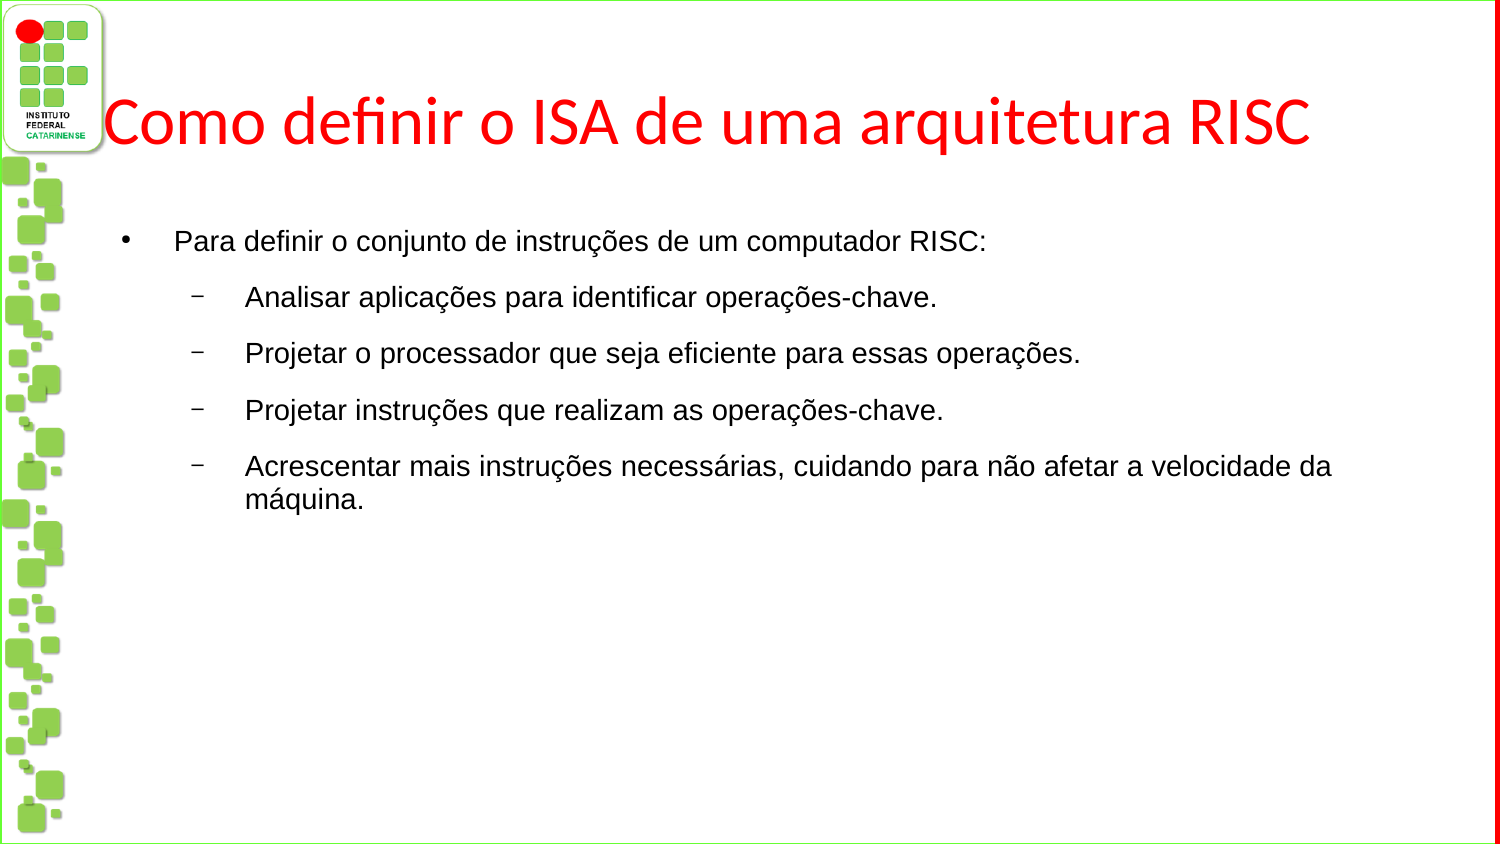

# Como definir o ISA de uma arquitetura RISC
Para definir o conjunto de instruções de um computador RISC:
Analisar aplicações para identificar operações-chave.
Projetar o processador que seja eficiente para essas operações.
Projetar instruções que realizam as operações-chave.
Acrescentar mais instruções necessárias, cuidando para não afetar a velocidade da máquina.